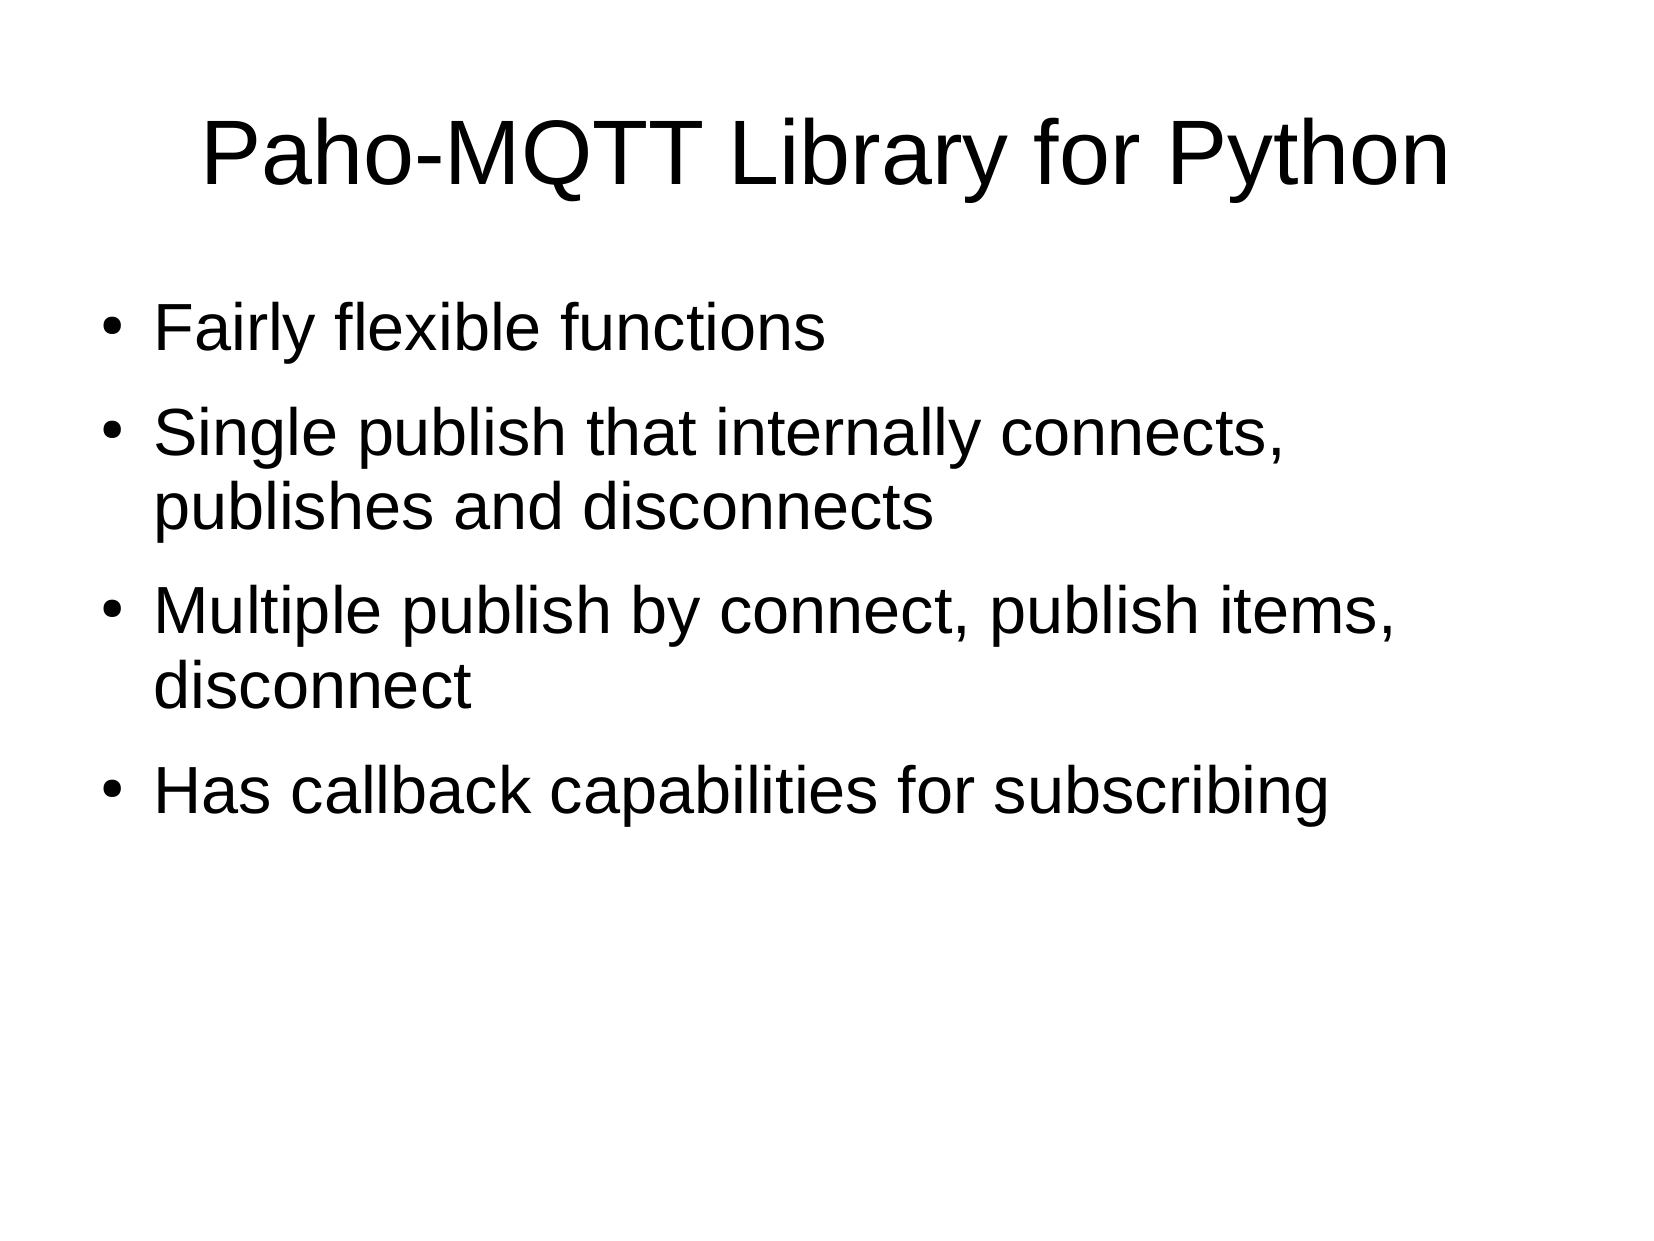

# Paho-MQTT Library for Python
Fairly flexible functions
Single publish that internally connects, publishes and disconnects
Multiple publish by connect, publish items, disconnect
Has callback capabilities for subscribing